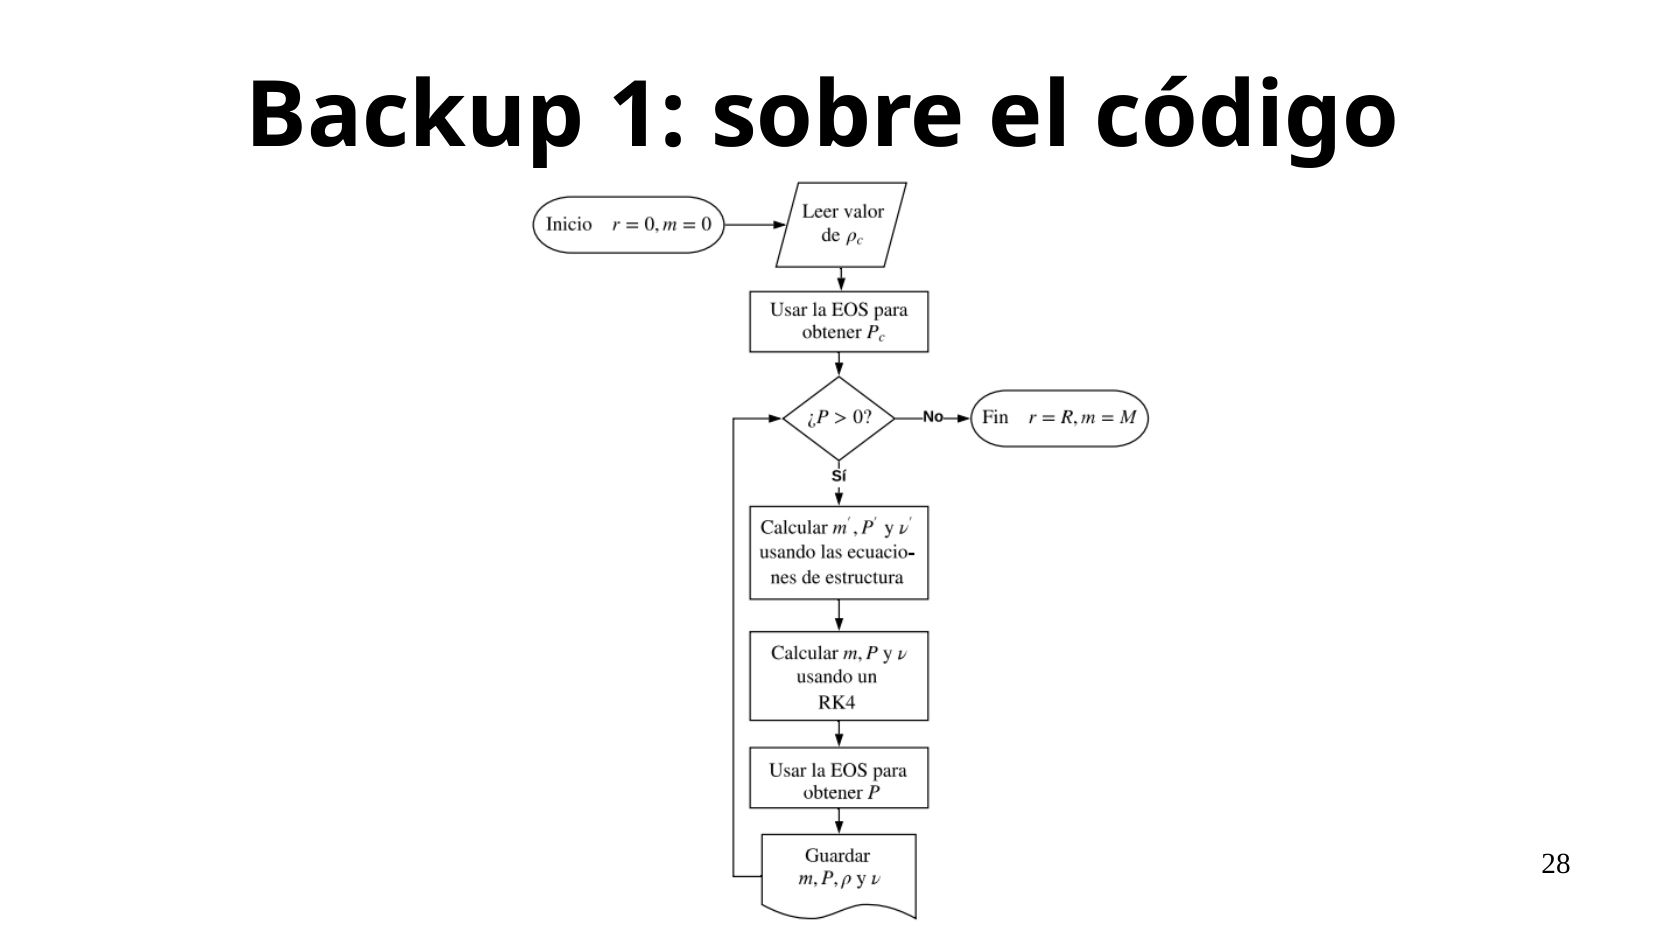

# Backup 1: sobre el código
28